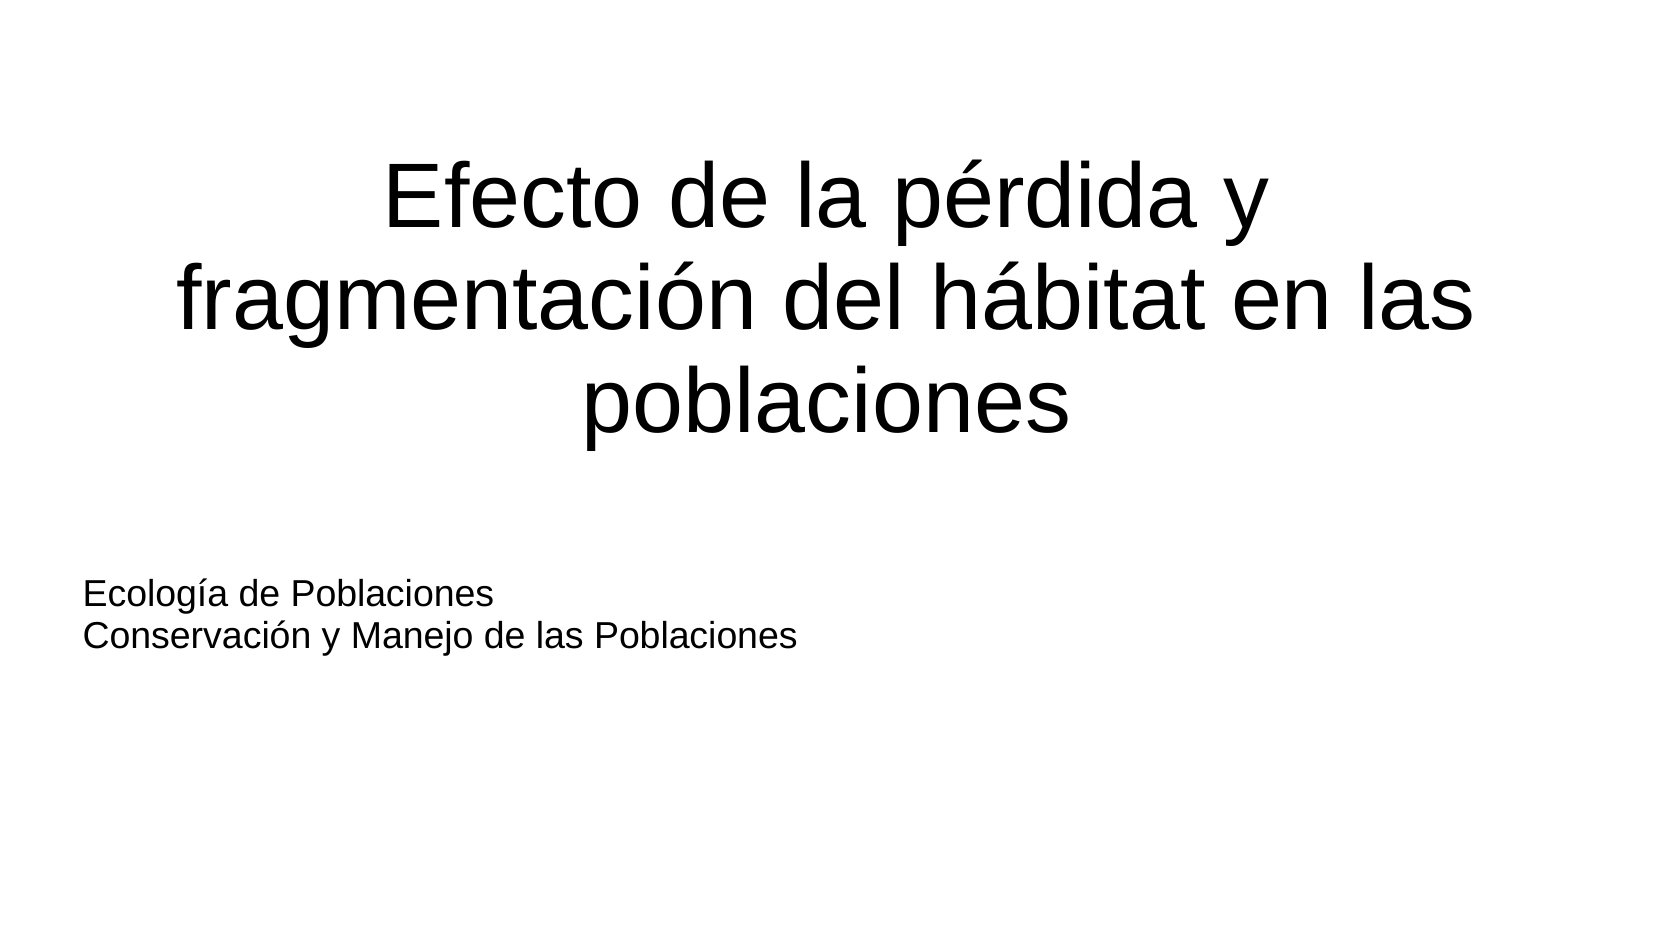

# Efecto de la pérdida y fragmentación del hábitat en las poblaciones
Ecología de Poblaciones
Conservación y Manejo de las Poblaciones